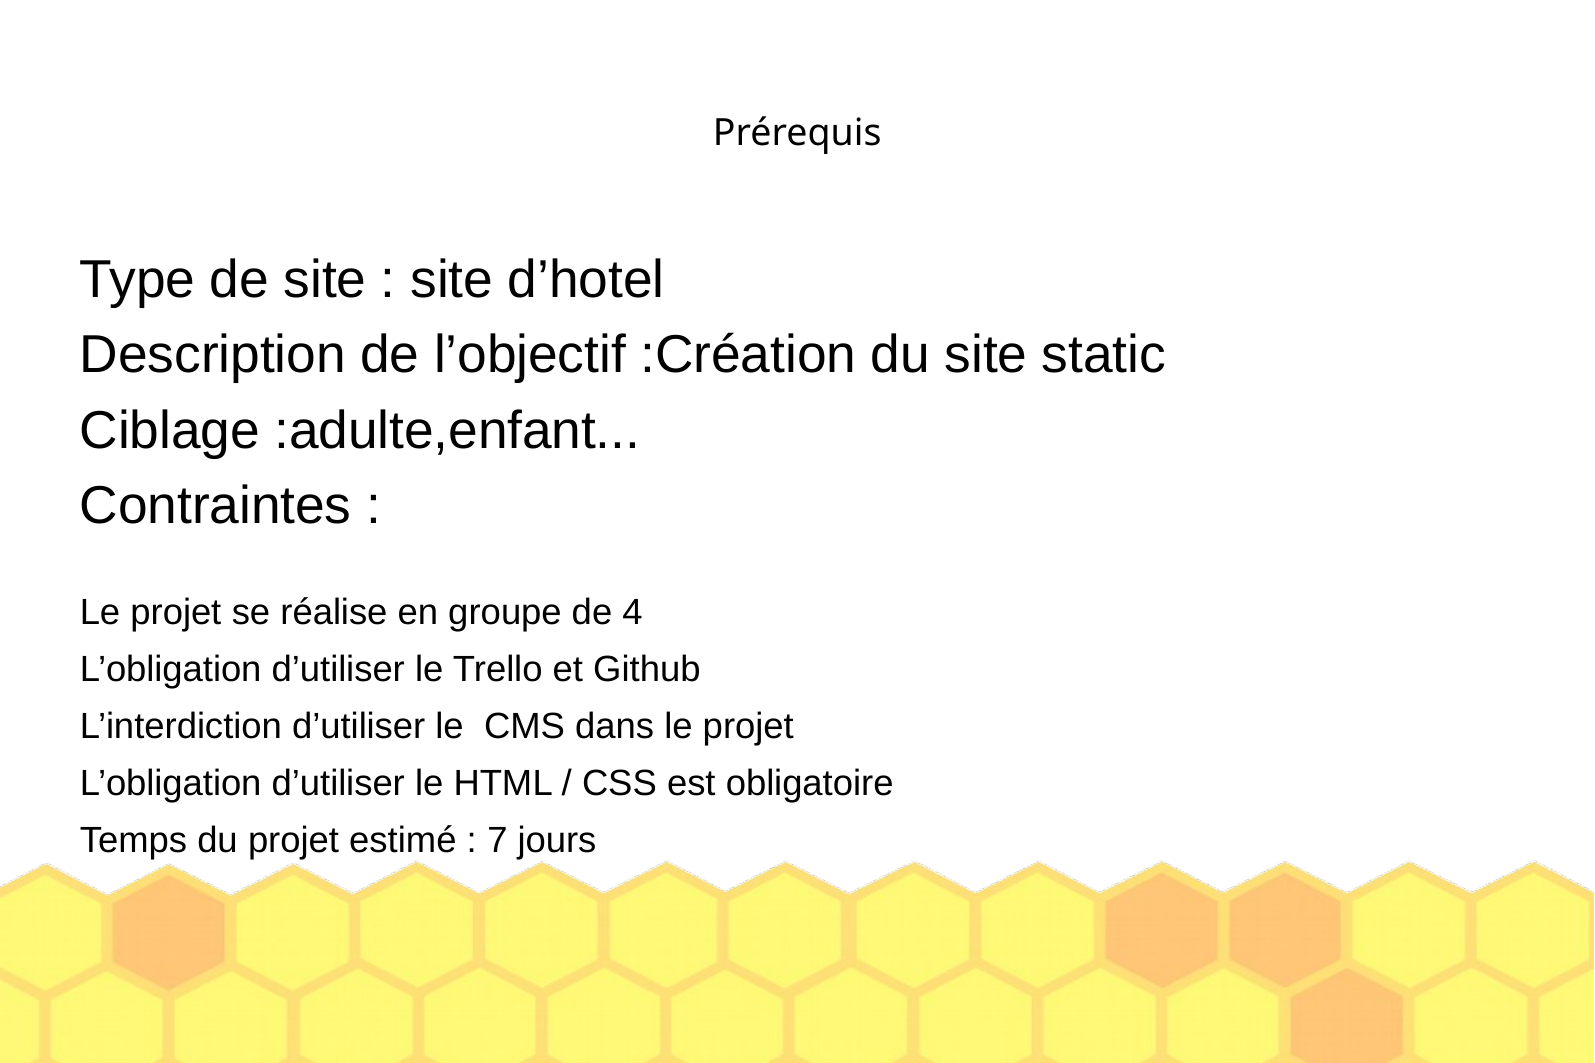

# Prérequis
Type de site : site d’hotel
Description de l’objectif :Création du site static
Ciblage :adulte,enfant...
Contraintes :
Le projet se réalise en groupe de 4
L’obligation d’utiliser le Trello et Github
L’interdiction d’utiliser le CMS dans le projet
L’obligation d’utiliser le HTML / CSS est obligatoire
Temps du projet estimé : 7 jours